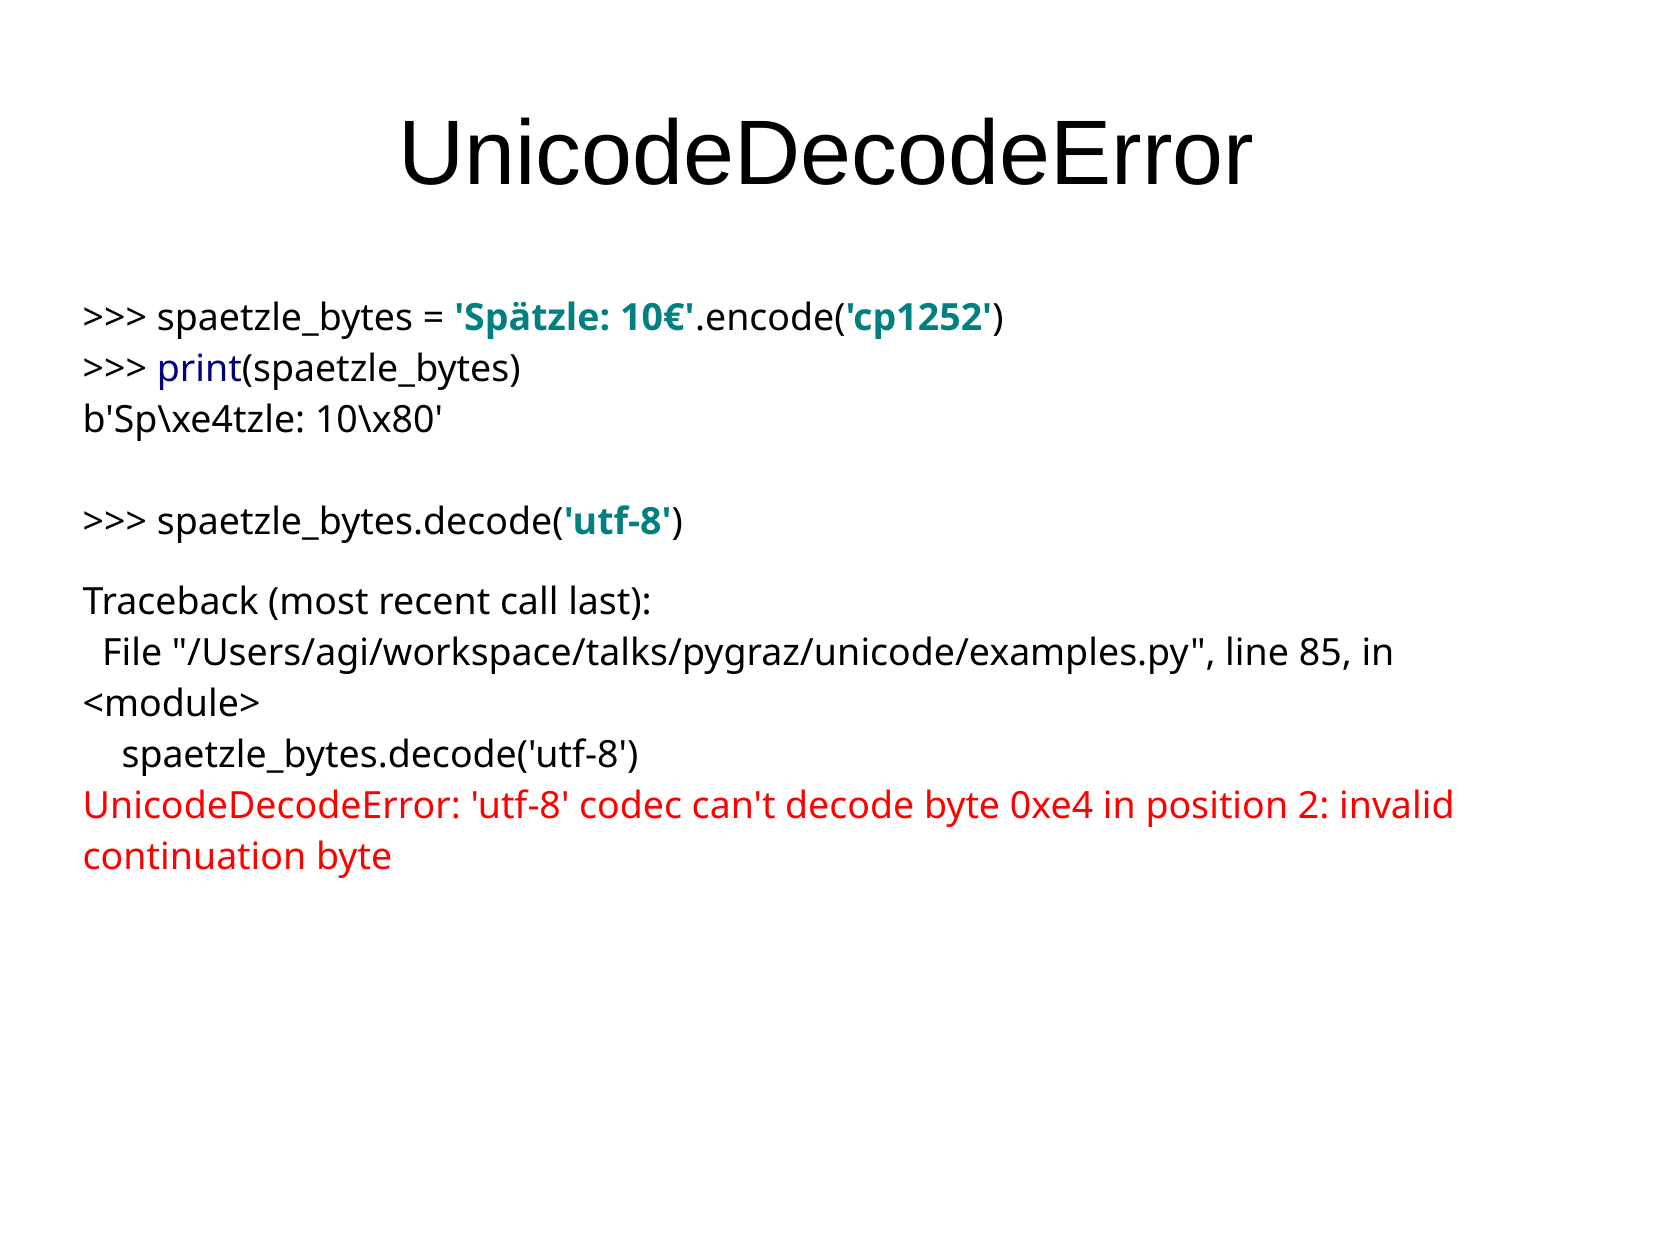

# UnicodeDecodeError
>>> spaetzle_bytes = 'Spätzle: 10€'.encode('cp1252')
>>> print(spaetzle_bytes)
b'Sp\xe4tzle: 10\x80'
>>> spaetzle_bytes.decode('utf-8')
Traceback (most recent call last):
 File "/Users/agi/workspace/talks/pygraz/unicode/examples.py", line 85, in <module>
 spaetzle_bytes.decode('utf-8')
UnicodeDecodeError: 'utf-8' codec can't decode byte 0xe4 in position 2: invalid continuation byte